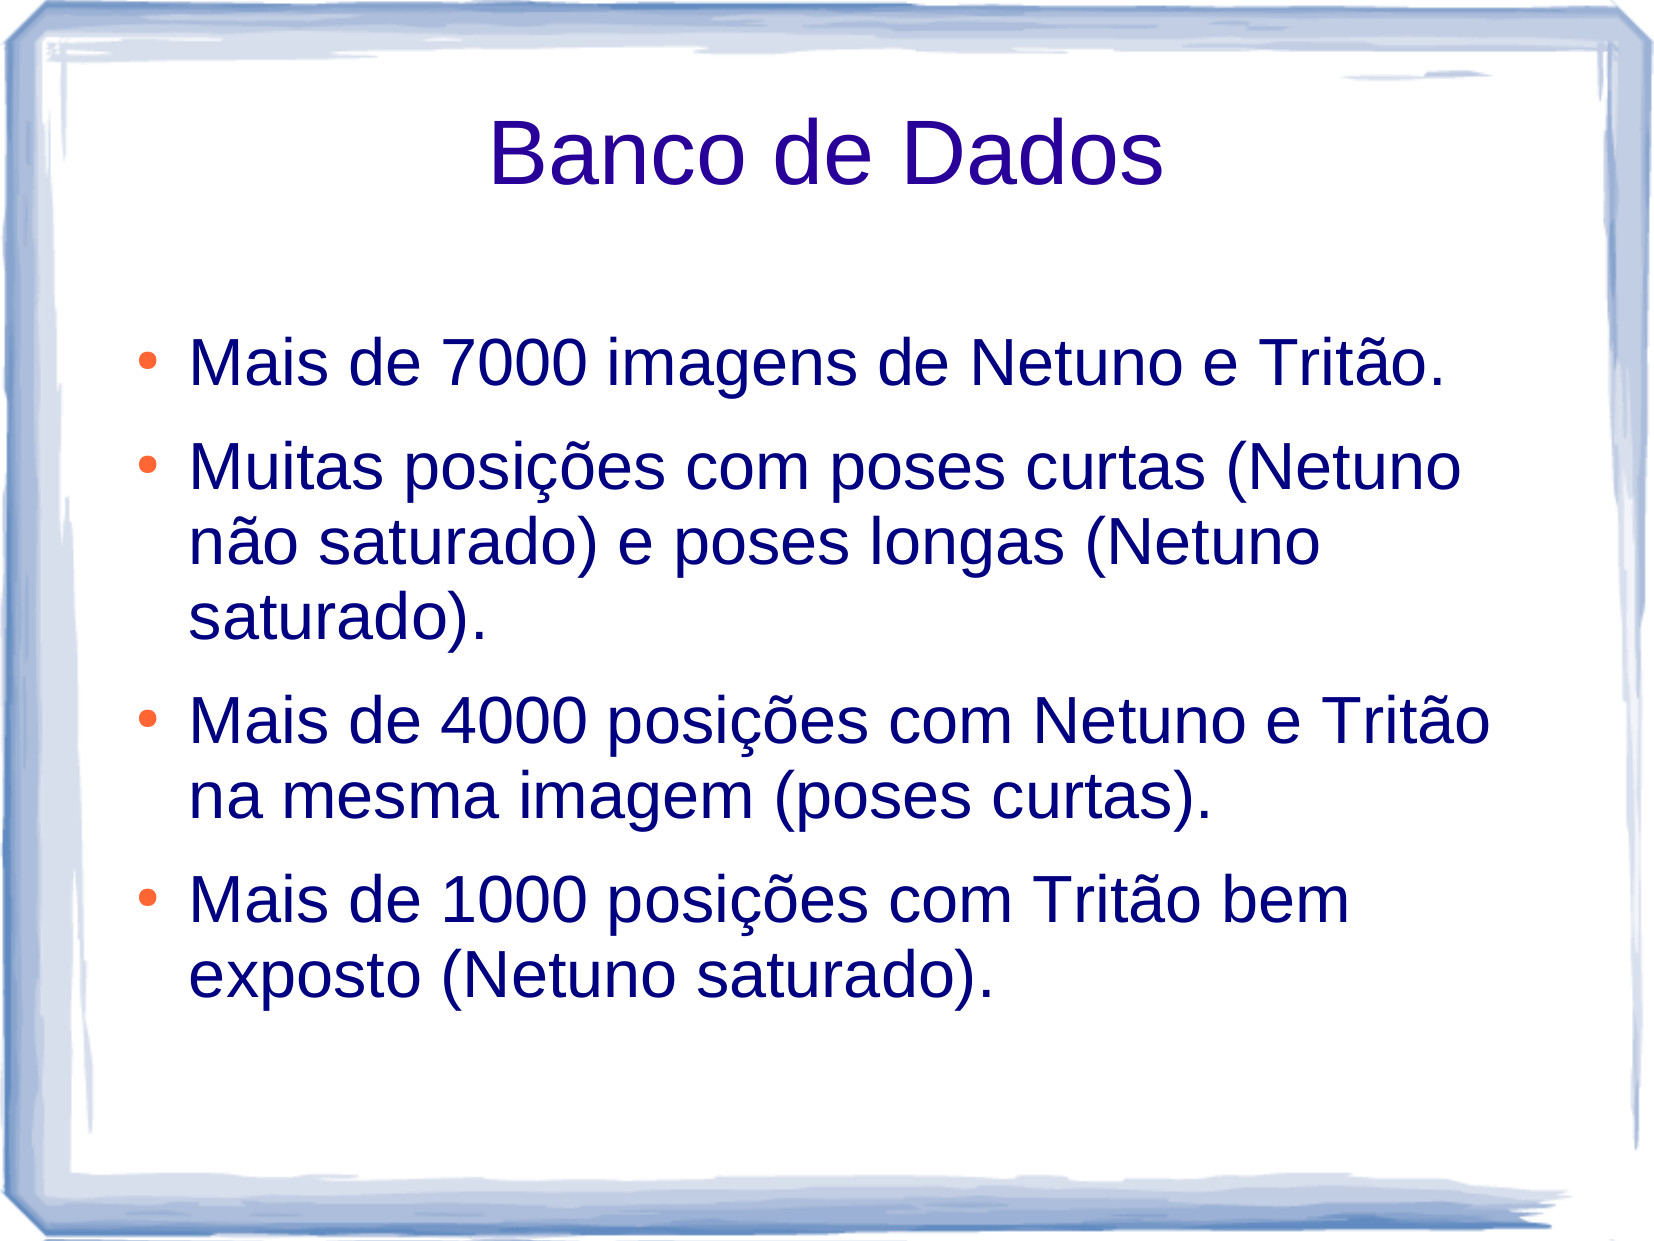

# Banco de Dados
Mais de 7000 imagens de Netuno e Tritão.
Muitas posições com poses curtas (Netuno não saturado) e poses longas (Netuno saturado).
Mais de 4000 posições com Netuno e Tritão na mesma imagem (poses curtas).
Mais de 1000 posições com Tritão bem exposto (Netuno saturado).